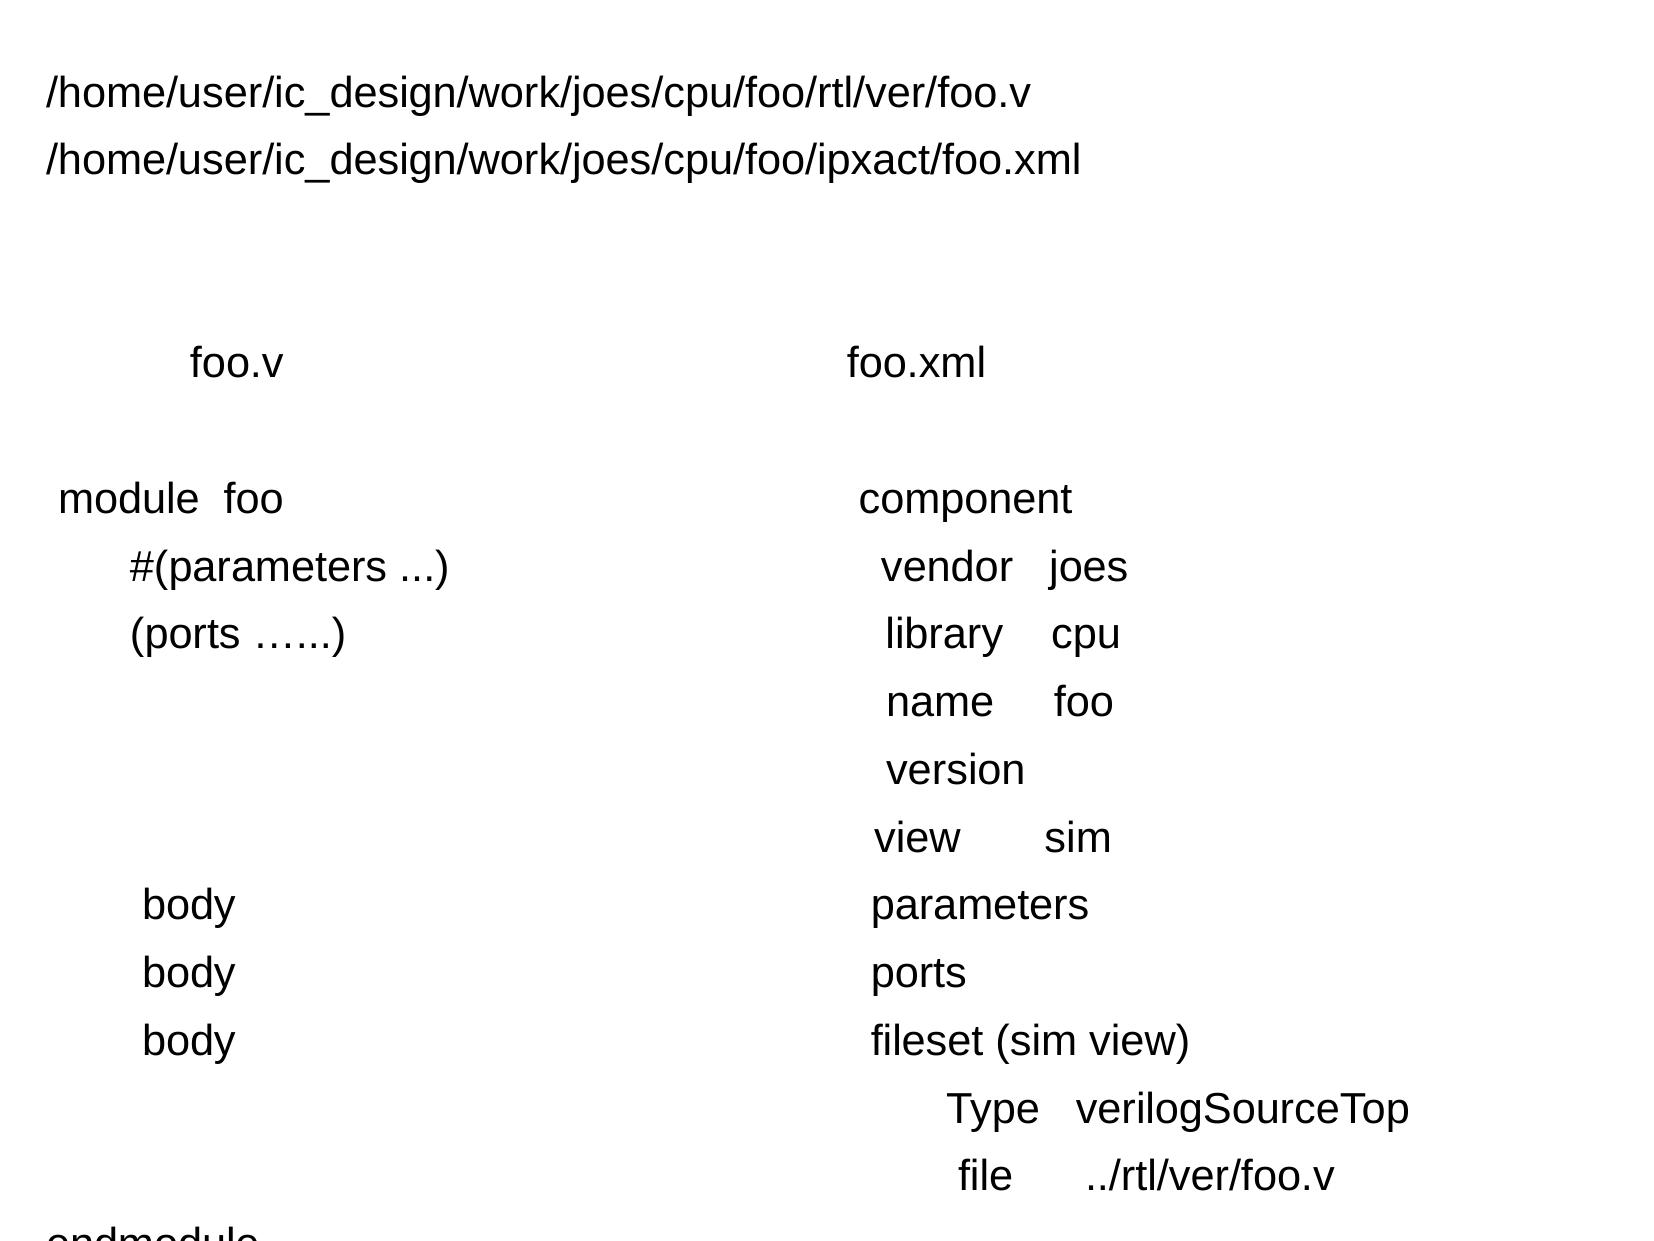

/home/user/ic_design/work/joes/cpu/foo/rtl/ver/foo.v
/home/user/ic_design/work/joes/cpu/foo/ipxact/foo.xml
 foo.v foo.xml
 module foo component
 #(parameters ...) vendor joes
 (ports …...) library cpu
 name foo
 version
 view sim
 body parameters
 body ports
 body fileset (sim view)
 Type verilogSourceTop
 file ../rtl/ver/foo.v
endmodule
#